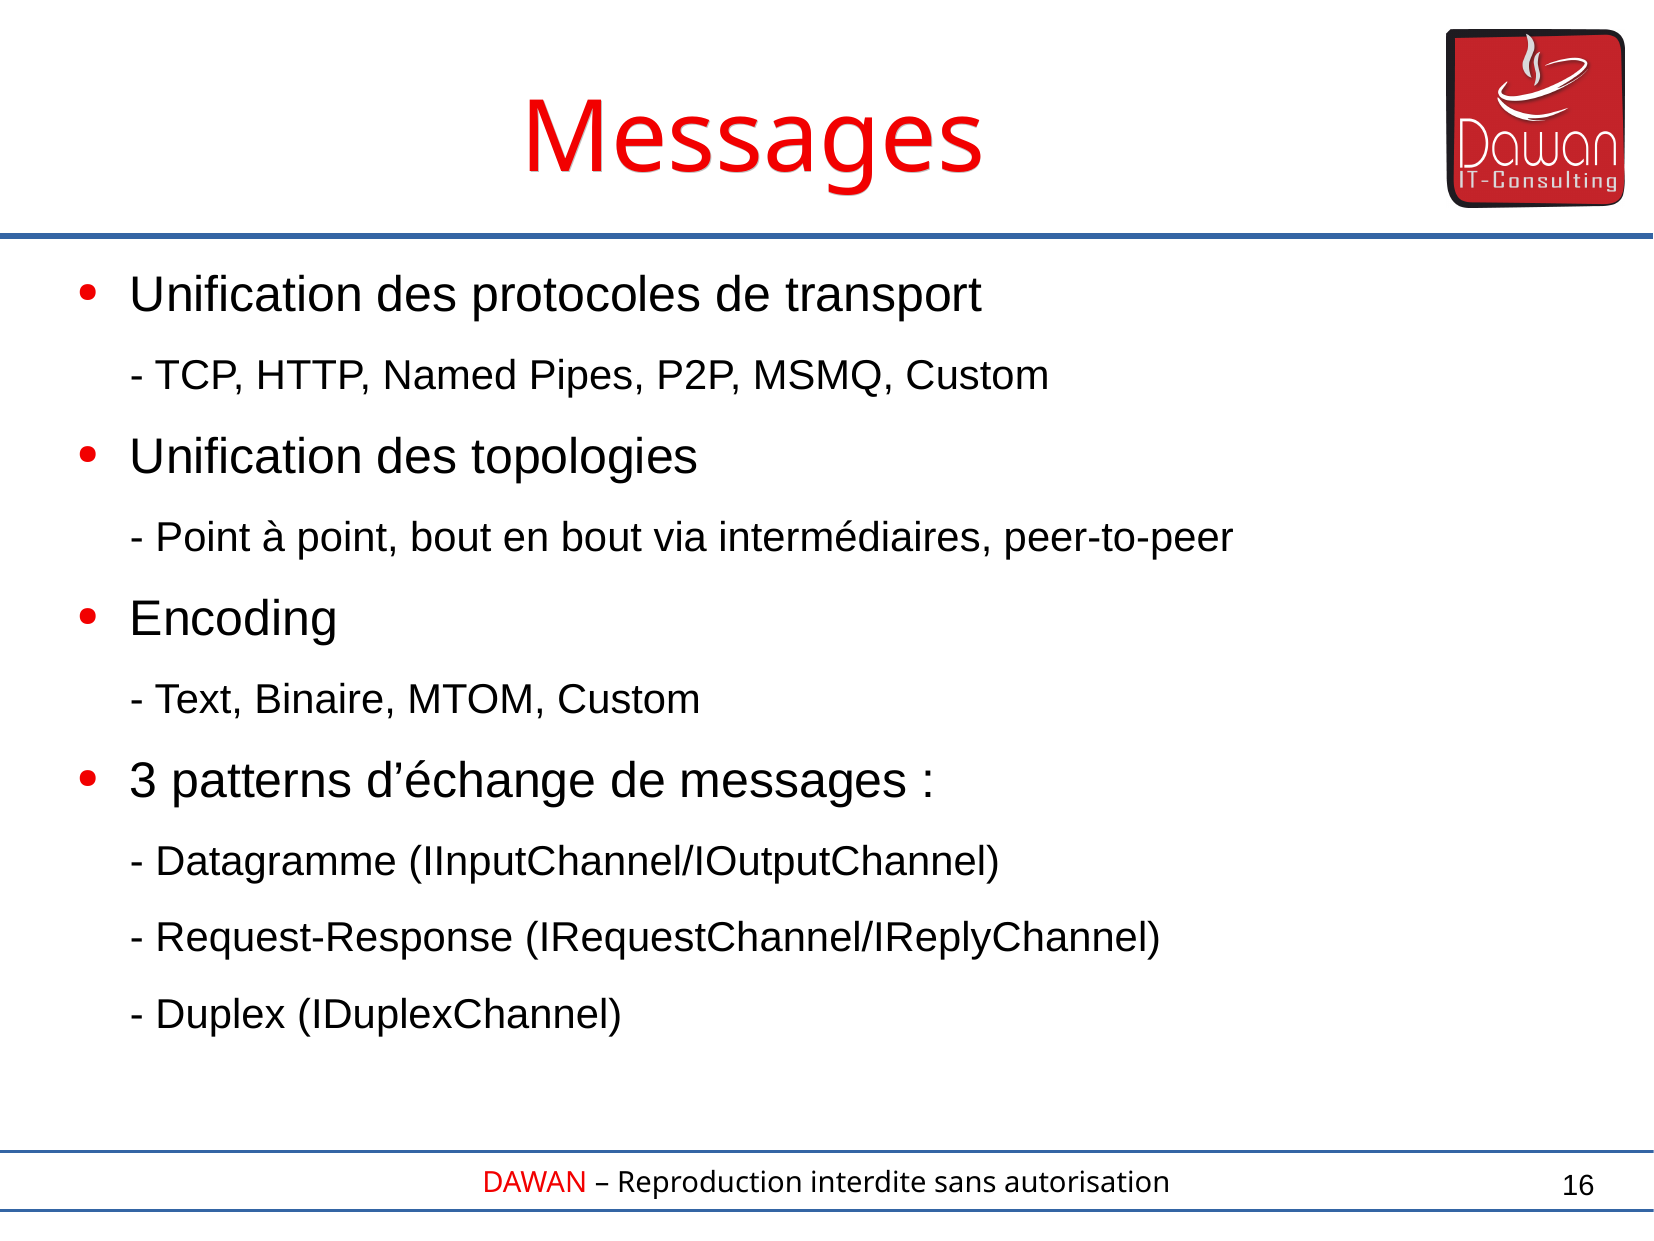

# Messages
Unification des protocoles de transport
- TCP, HTTP, Named Pipes, P2P, MSMQ, Custom
Unification des topologies
- Point à point, bout en bout via intermédiaires, peer-to-peer
Encoding
- Text, Binaire, MTOM, Custom
3 patterns d’échange de messages :
- Datagramme (IInputChannel/IOutputChannel)
- Request-Response (IRequestChannel/IReplyChannel)
- Duplex (IDuplexChannel)
16